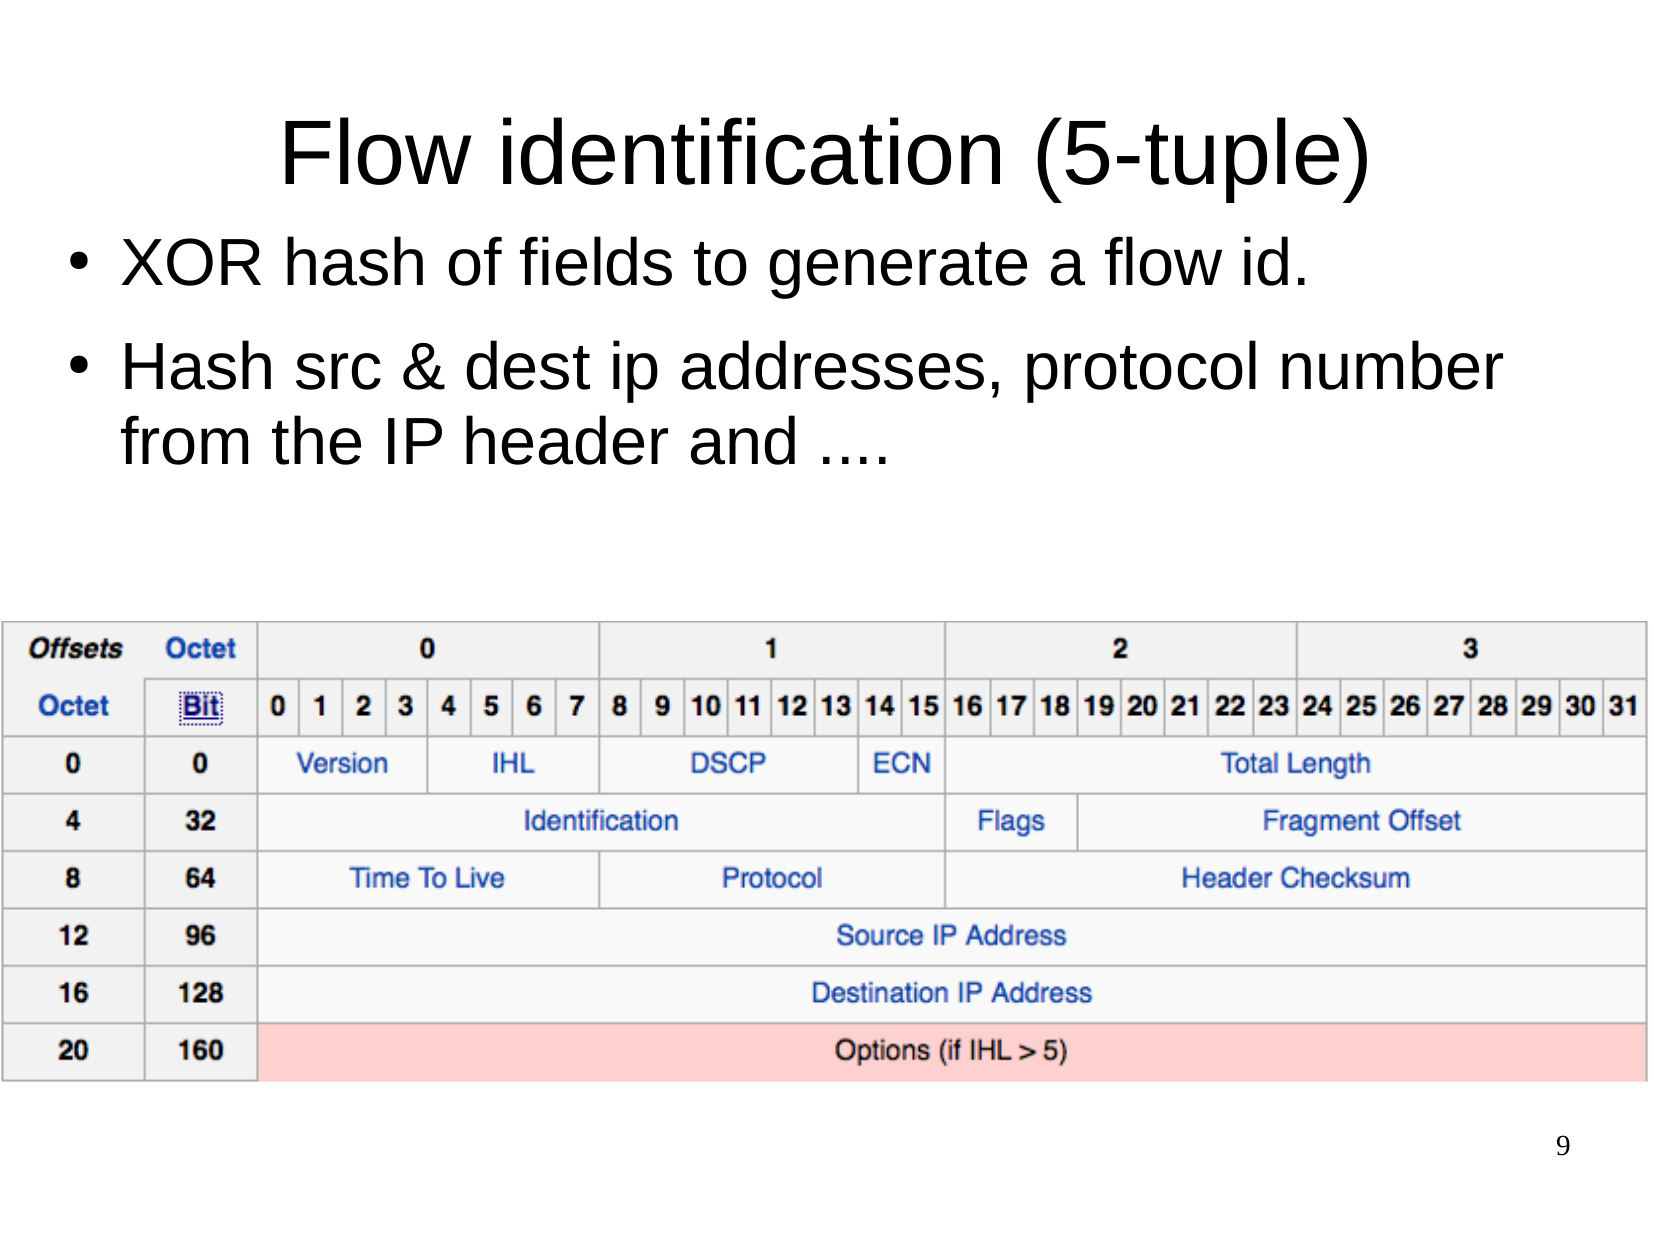

# Flow identification (5-tuple)
XOR hash of fields to generate a flow id.
Hash src & dest ip addresses, protocol number from the IP header and ....
9